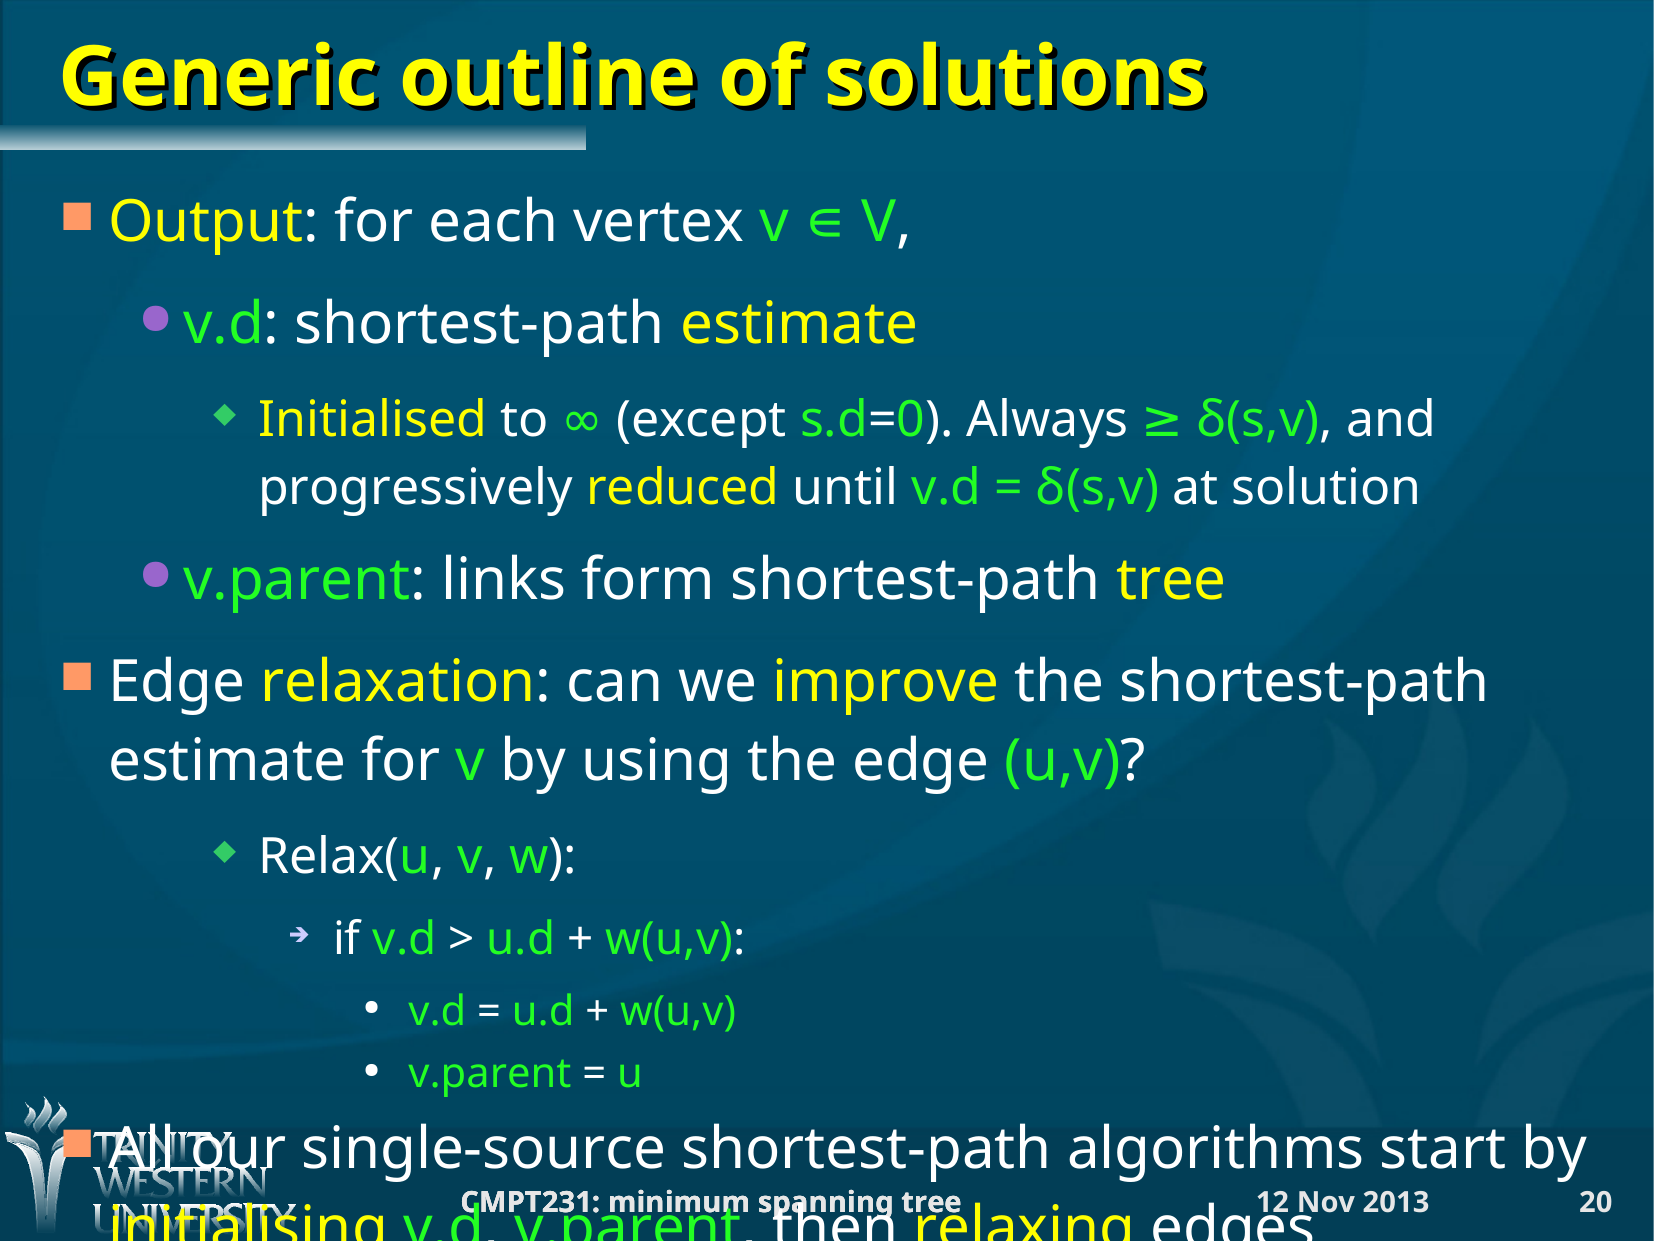

# Generic outline of solutions
Output: for each vertex v ∊ V,
v.d: shortest-path estimate
Initialised to ∞ (except s.d=0). Always ≥ δ(s,v), and
progressively reduced until v.d = δ(s,v) at solution
v.parent: links form shortest-path tree
Edge relaxation: can we improve the shortest-path estimate for v by using the edge (u,v)?
Relax(u, v, w):
if v.d > u.d + w(u,v):
v.d = u.d + w(u,v)
v.parent = u
All our single-source shortest-path algorithms start by initialising v.d, v.parent, then relaxing edges
CMPT231: minimum spanning tree
12 Nov 2013
20